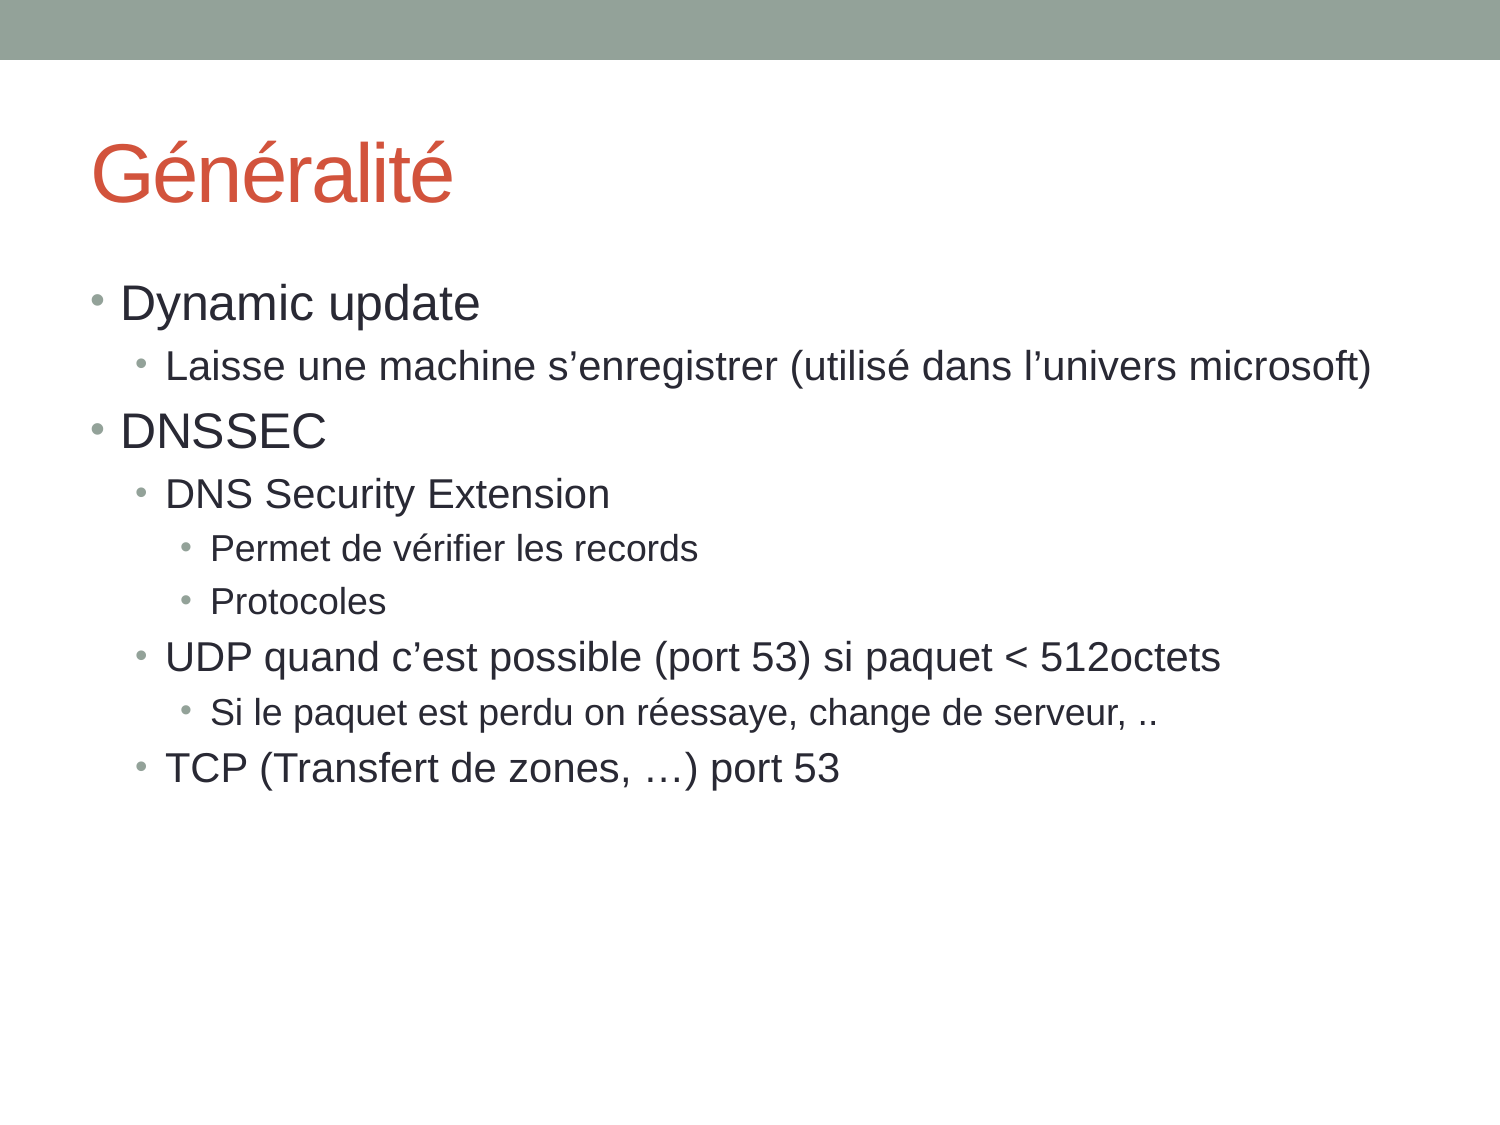

# Généralité
Dynamic update
Laisse une machine s’enregistrer (utilisé dans l’univers microsoft)
DNSSEC
DNS Security Extension
Permet de vérifier les records
Protocoles
UDP quand c’est possible (port 53) si paquet < 512octets
Si le paquet est perdu on réessaye, change de serveur, ..
TCP (Transfert de zones, …) port 53